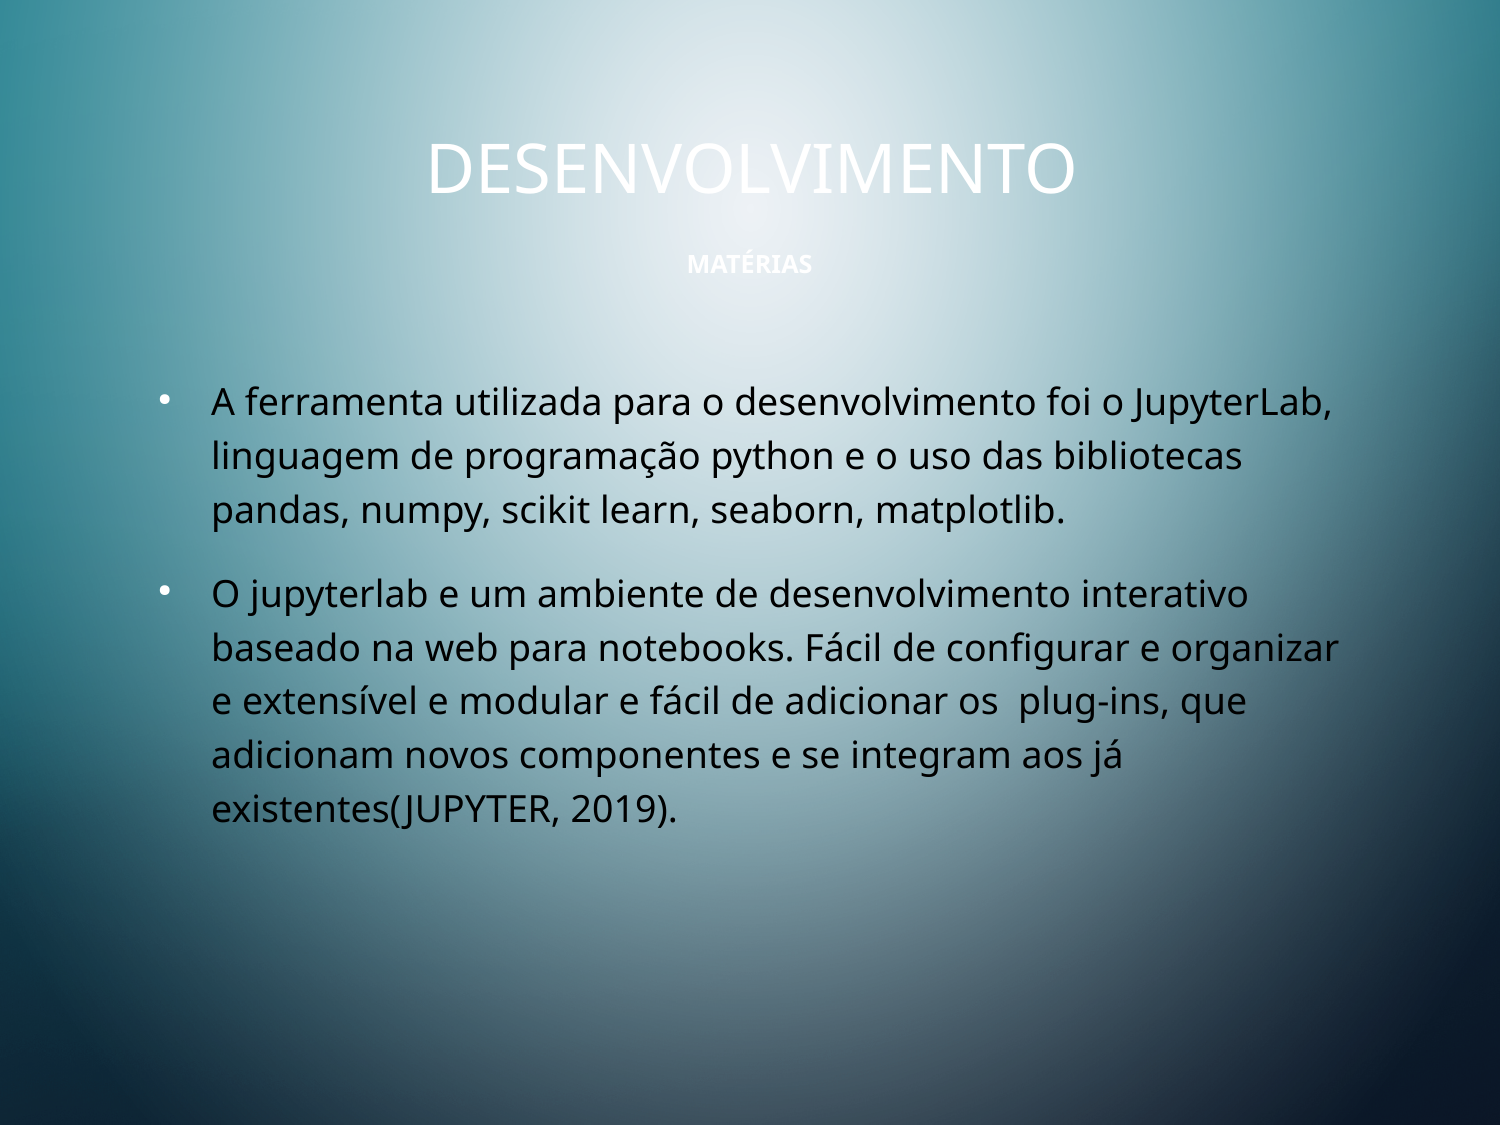

Desenvolvimento
# matérias
A ferramenta utilizada para o desenvolvimento foi o JupyterLab, linguagem de programação python e o uso das bibliotecas pandas, numpy, scikit learn, seaborn, matplotlib.
O jupyterlab e um ambiente de desenvolvimento interativo baseado na web para notebooks. Fácil de configurar e organizar e extensível e modular e fácil de adicionar os plug-ins, que adicionam novos componentes e se integram aos já existentes(JUPYTER, 2019).